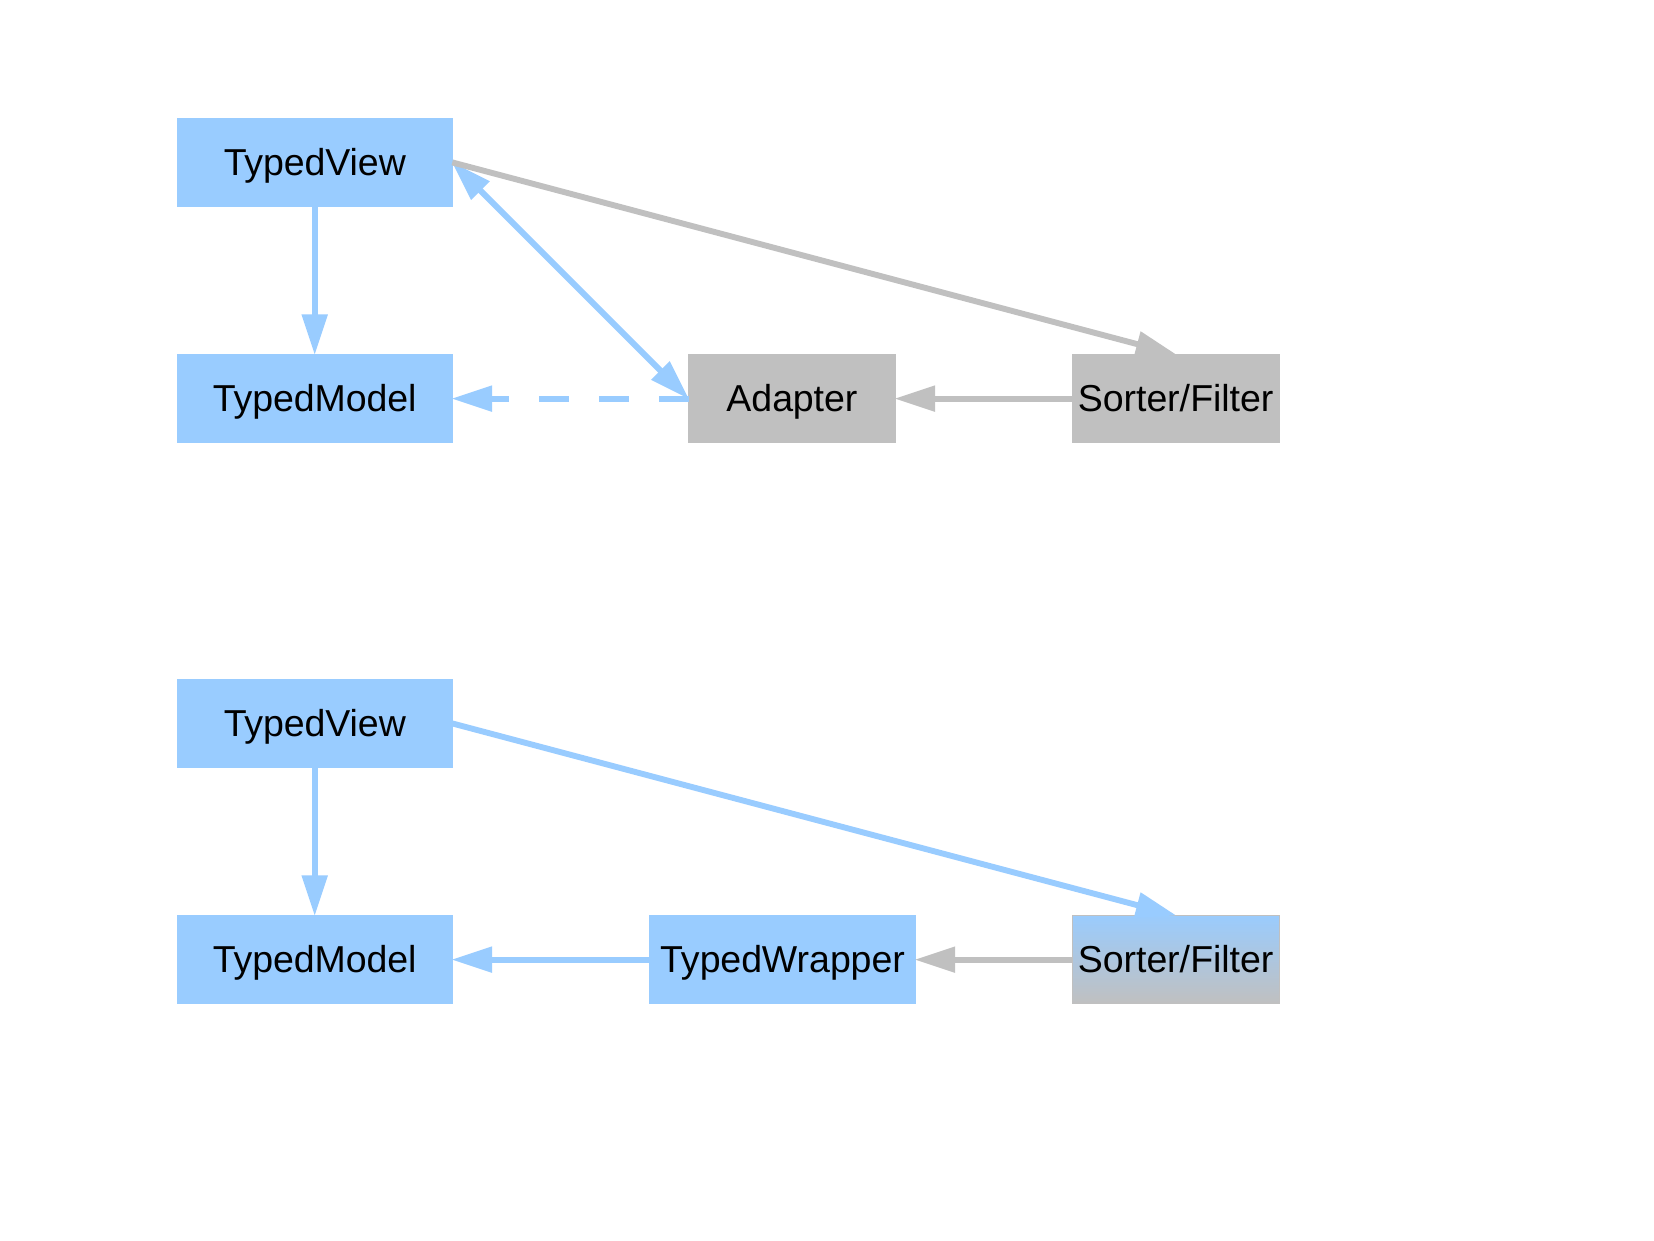

TypedView
TypedModel
Adapter
Sorter/Filter
TypedView
TypedModel
TypedWrapper
Sorter/Filter